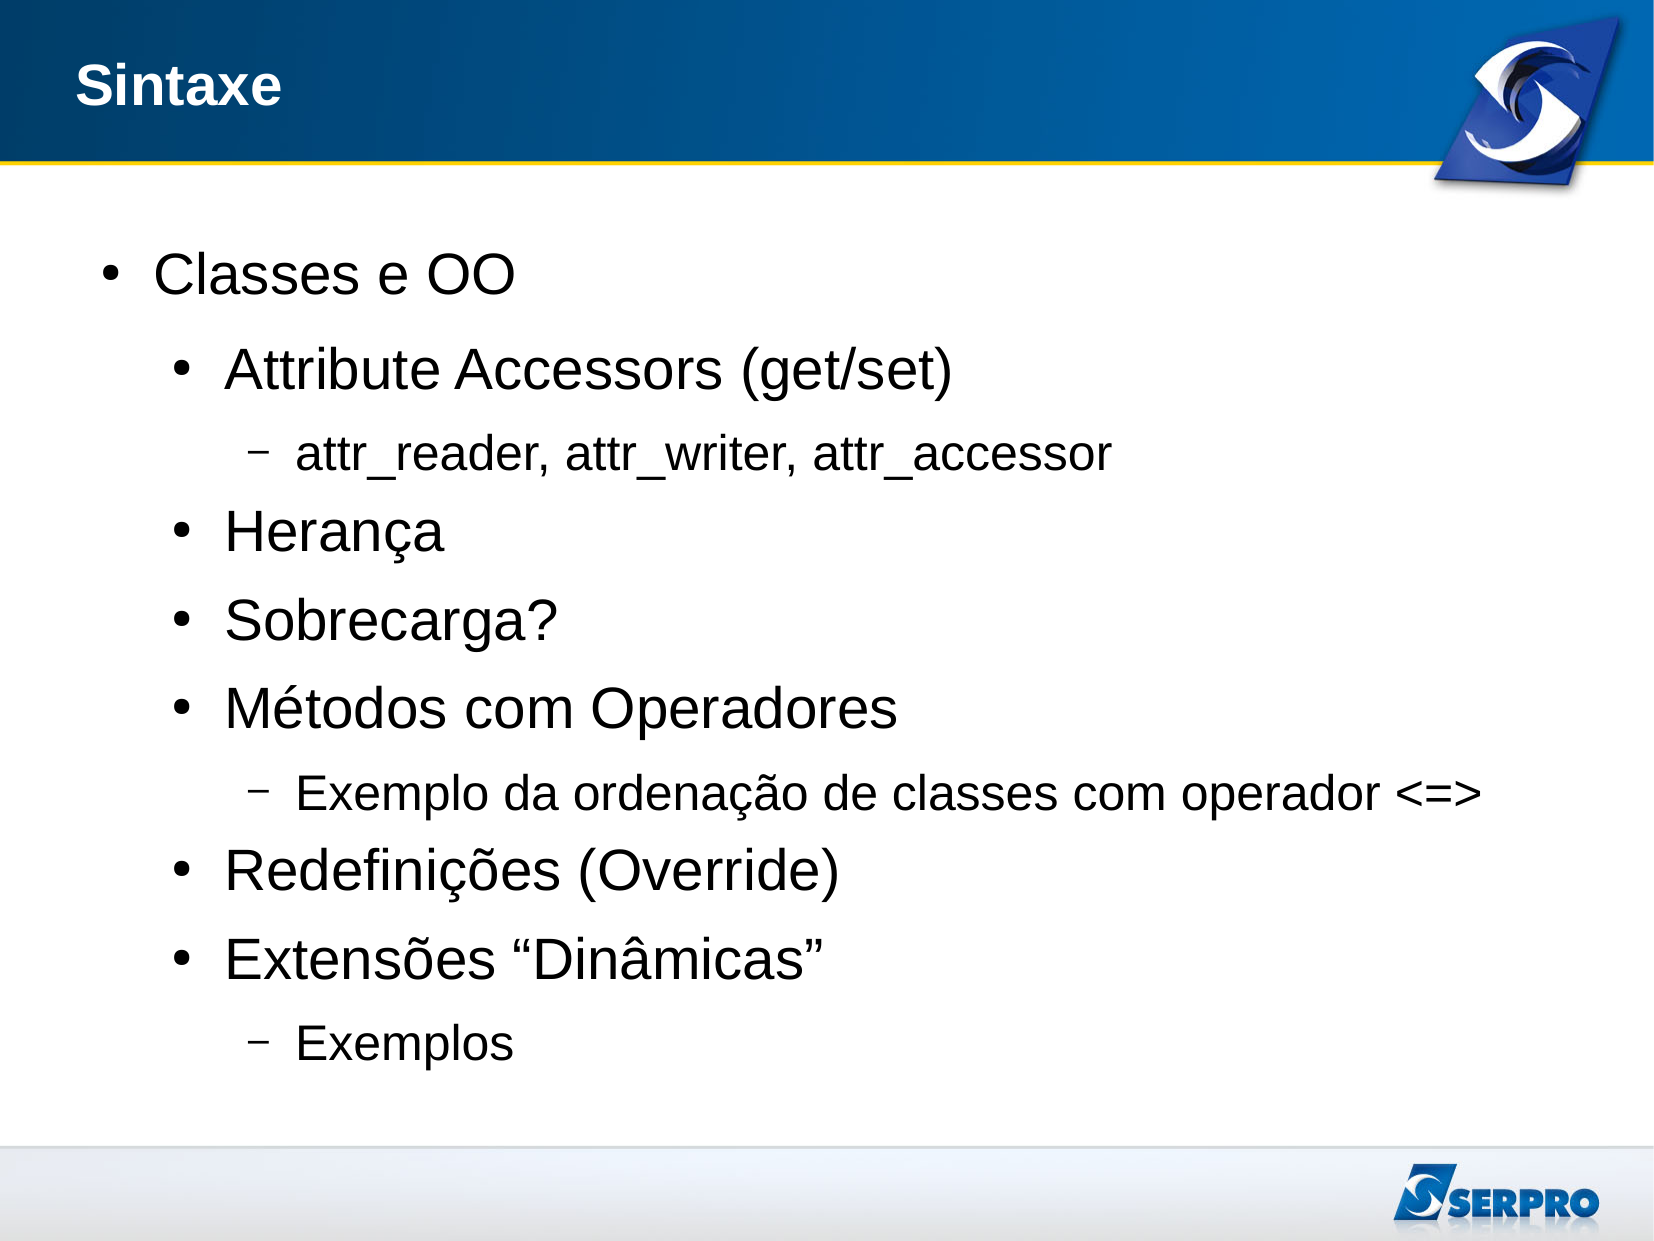

# Sintaxe
Classes e OO
Attribute Accessors (get/set)
attr_reader, attr_writer, attr_accessor
Herança
Sobrecarga?
Métodos com Operadores
Exemplo da ordenação de classes com operador <=>
Redefinições (Override)
Extensões “Dinâmicas”
Exemplos